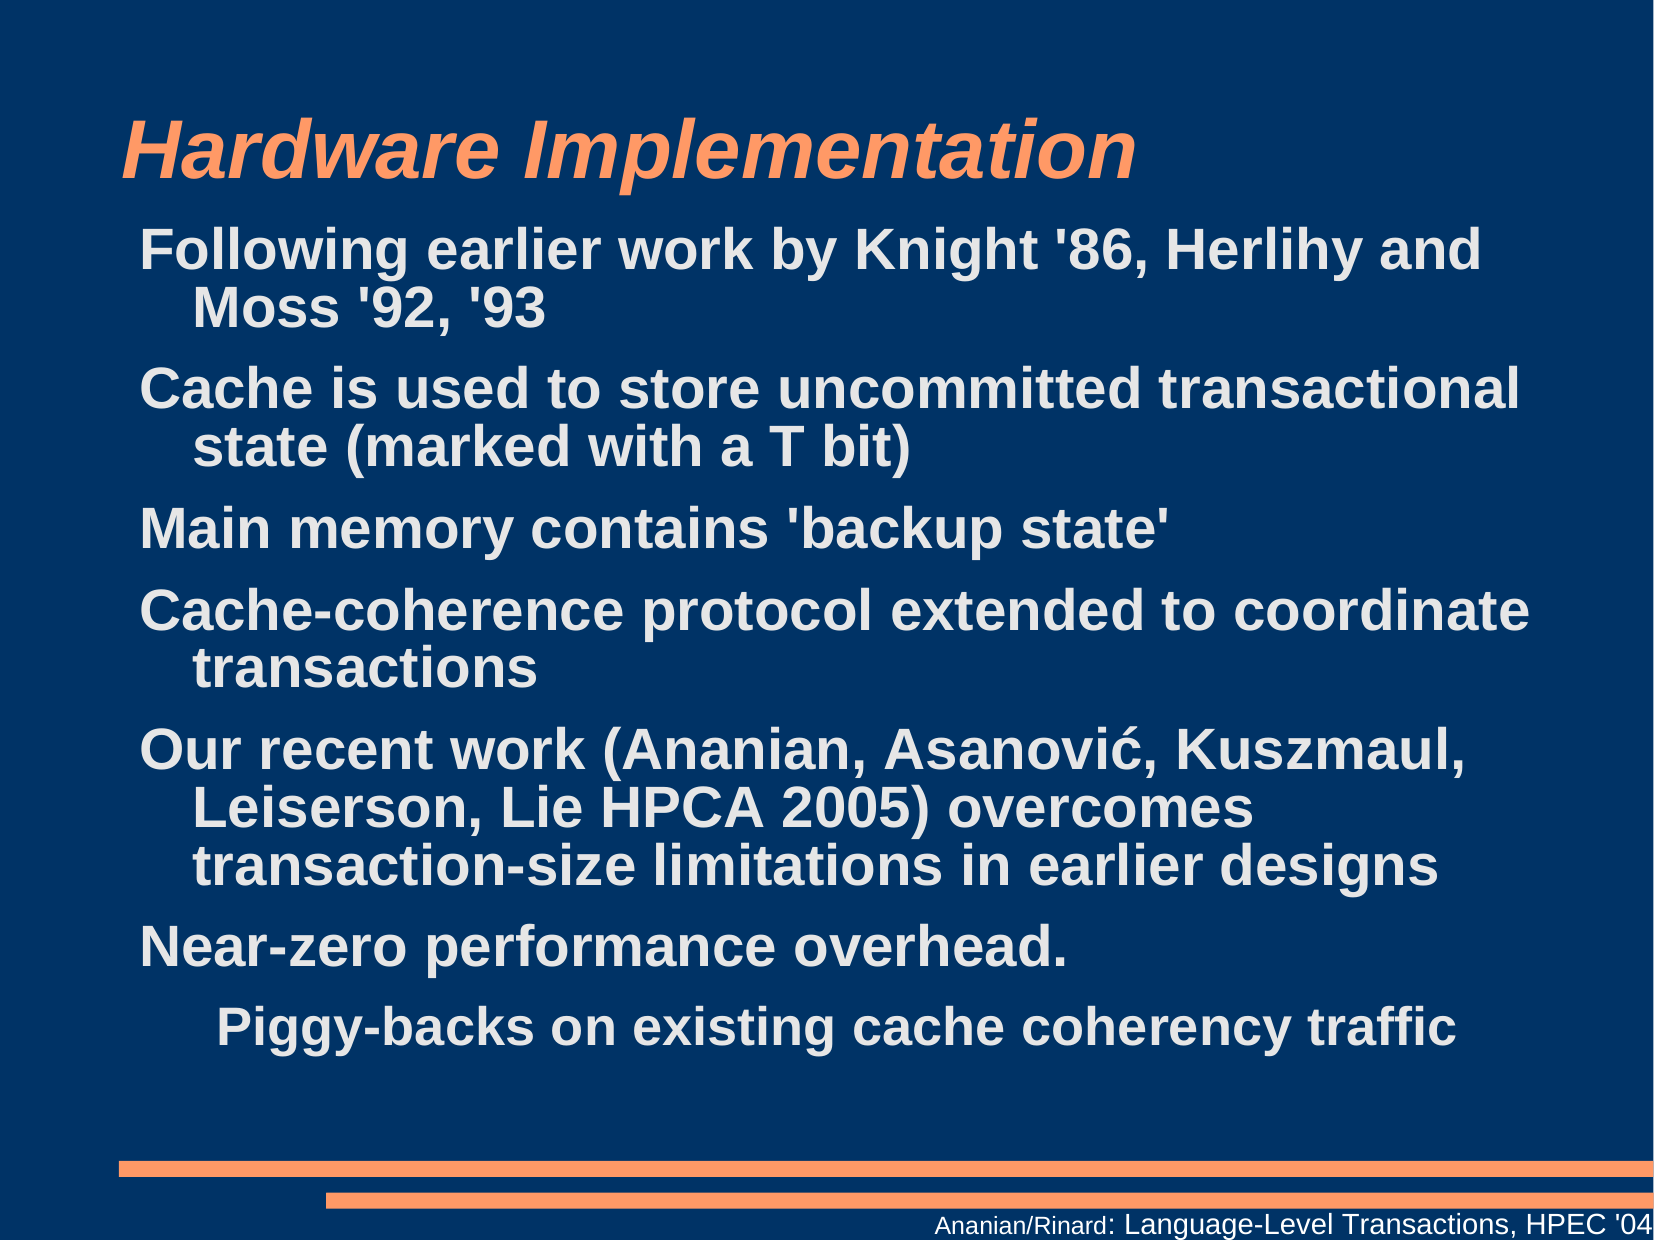

# Hardware Implementation
Following earlier work by Knight '86, Herlihy and Moss '92, '93
Cache is used to store uncommitted transactional state (marked with a T bit)
Main memory contains 'backup state'
Cache-coherence protocol extended to coordinate transactions
Our recent work (Ananian, Asanović, Kuszmaul, Leiserson, Lie HPCA 2005) overcomes transaction-size limitations in earlier designs
Near-zero performance overhead.
Piggy-backs on existing cache coherency traffic